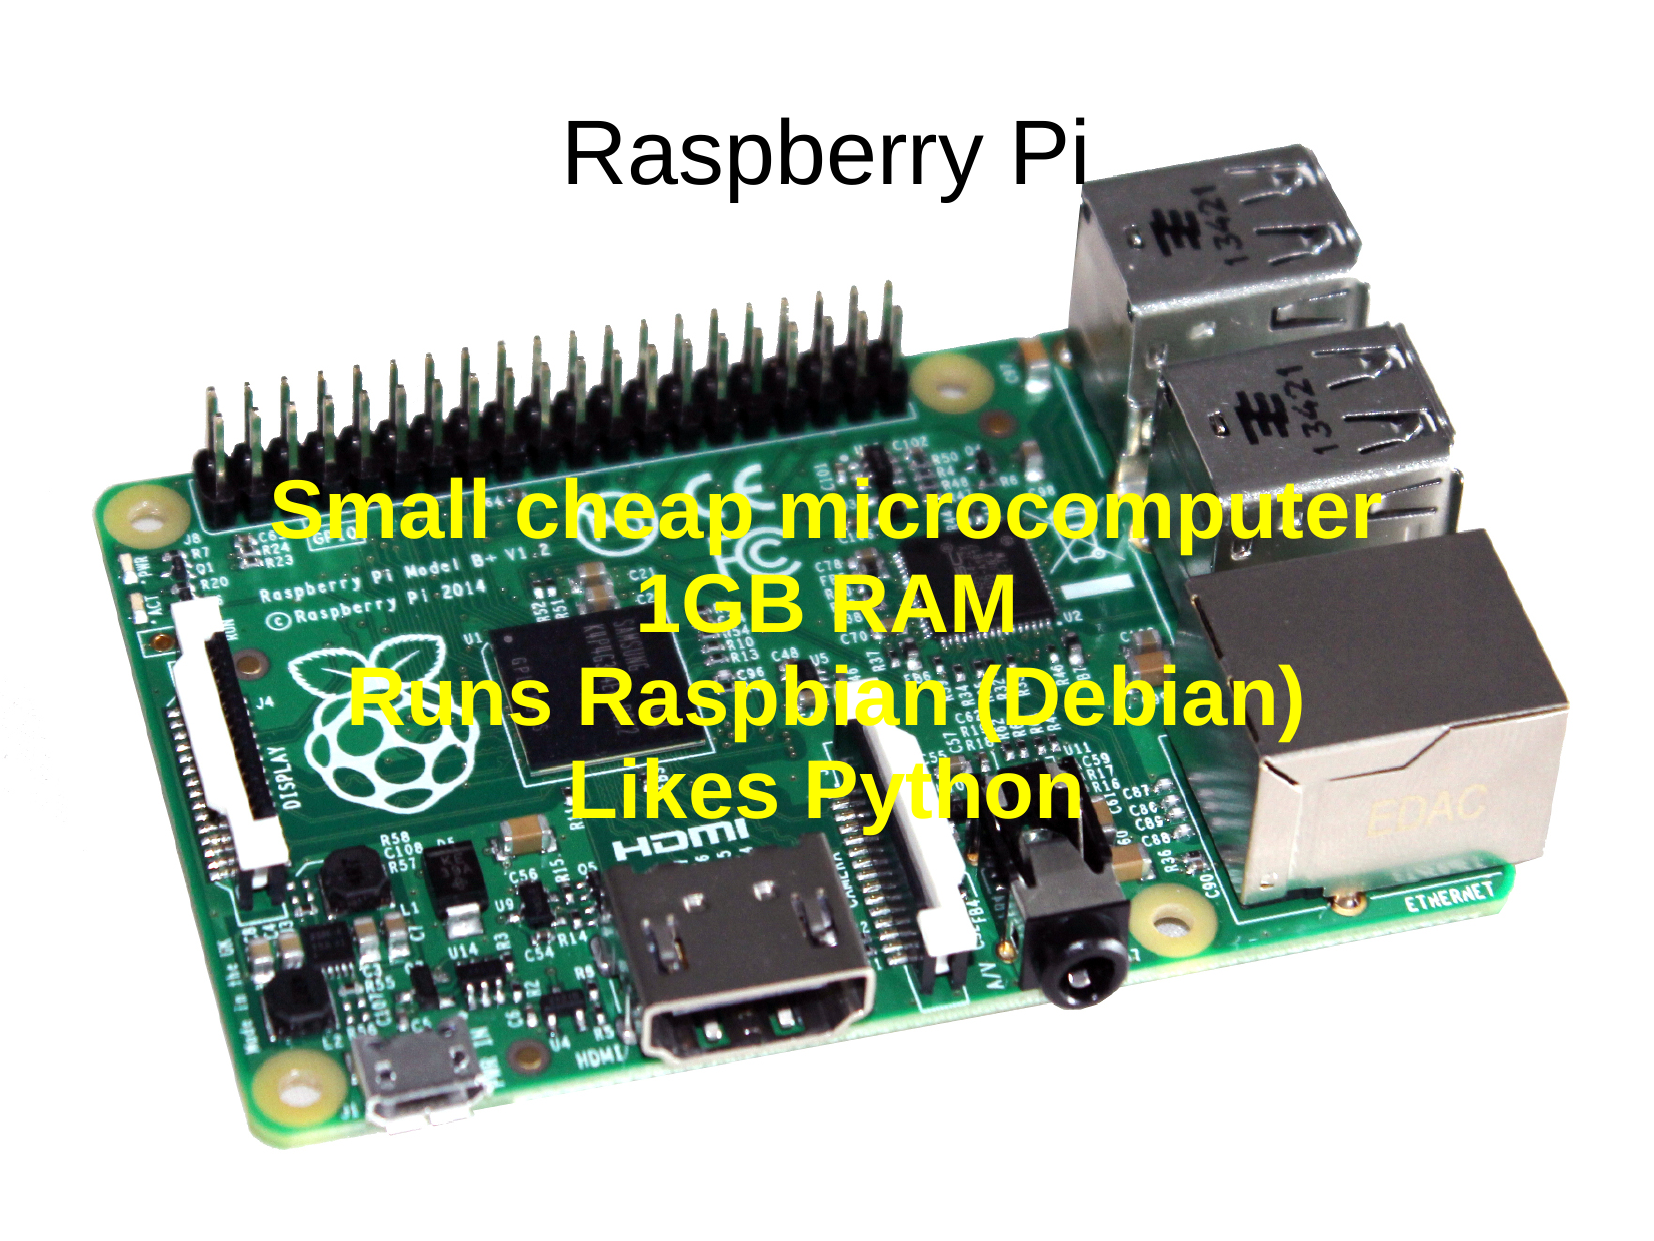

# Raspberry Pi
Small cheap microcomputer
1GB RAM
Runs Raspbian (Debian)
Likes Python